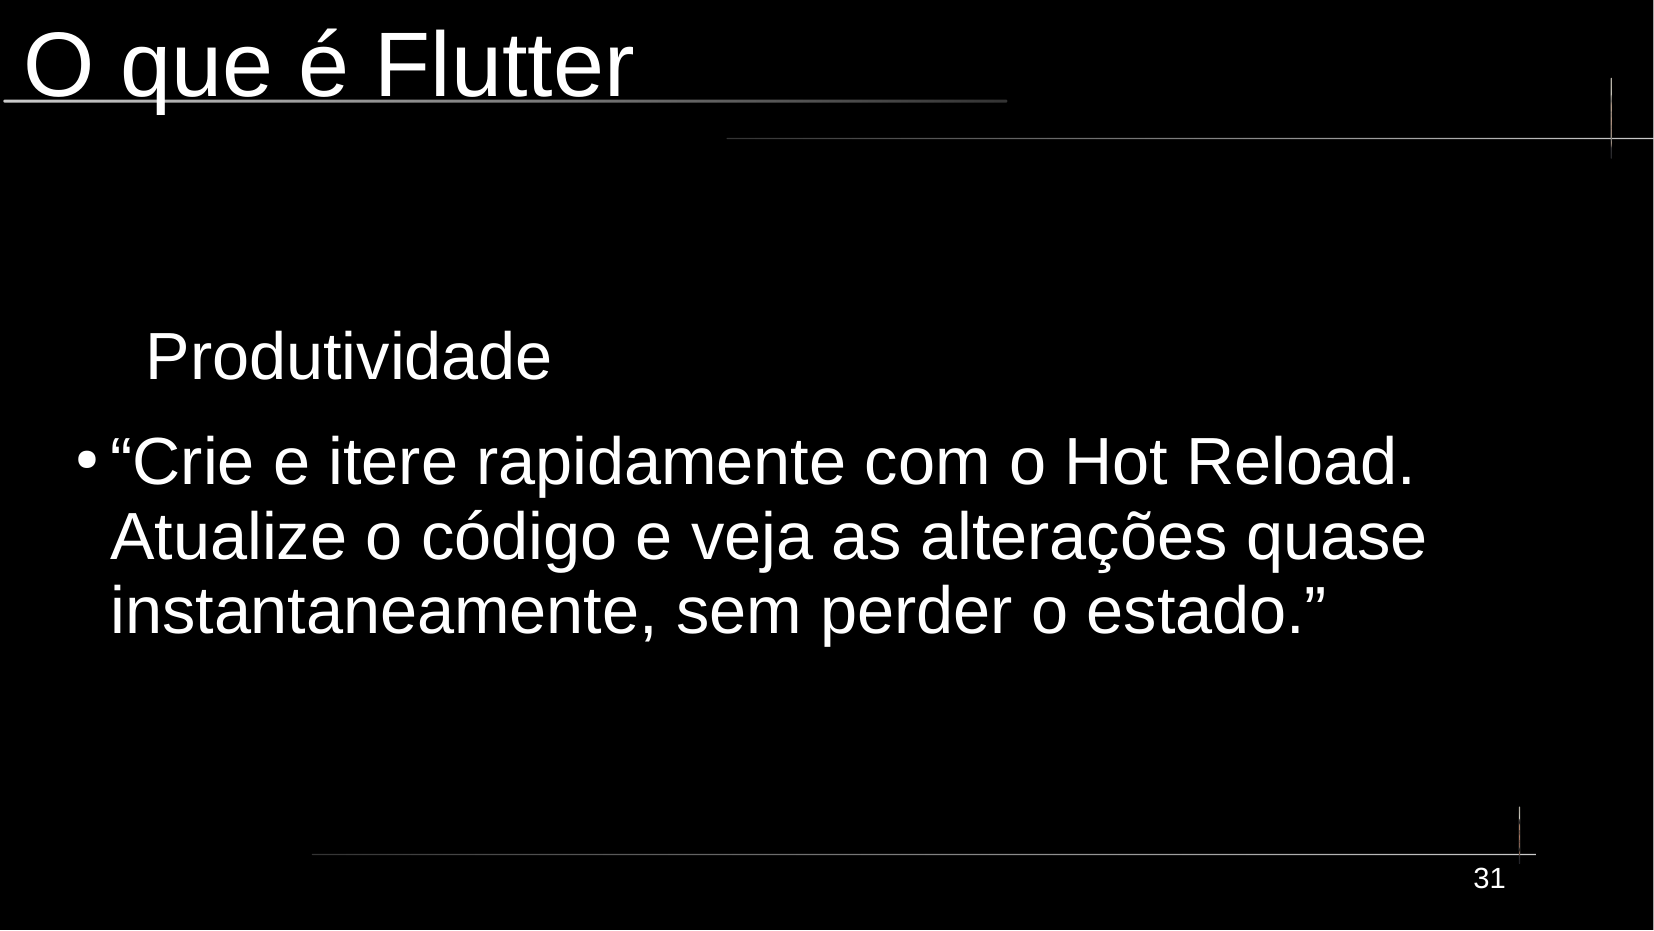

# O que é Flutter
Produtividade
“Crie e itere rapidamente com o Hot Reload. Atualize o código e veja as alterações quase instantaneamente, sem perder o estado.”
31